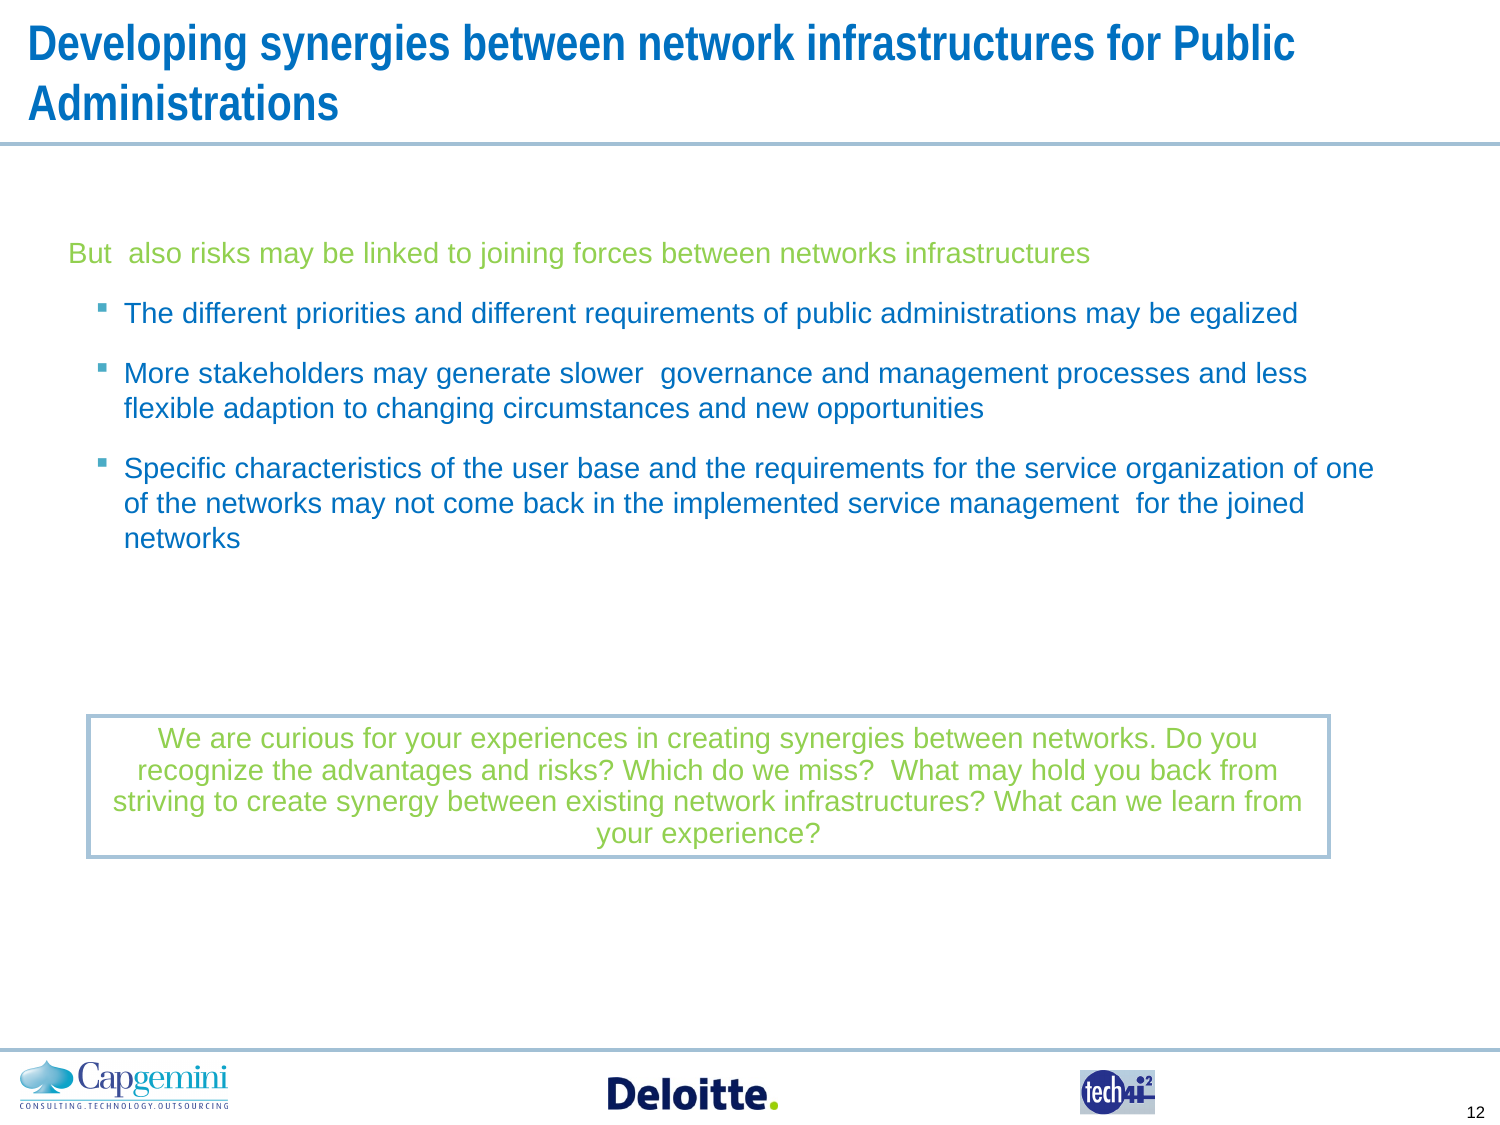

# Developing synergies between network infrastructures for Public Administrations
But also risks may be linked to joining forces between networks infrastructures
The different priorities and different requirements of public administrations may be egalized
More stakeholders may generate slower governance and management processes and less flexible adaption to changing circumstances and new opportunities
Specific characteristics of the user base and the requirements for the service organization of one of the networks may not come back in the implemented service management for the joined networks
We are curious for your experiences in creating synergies between networks. Do you recognize the advantages and risks? Which do we miss? What may hold you back from striving to create synergy between existing network infrastructures? What can we learn from your experience?